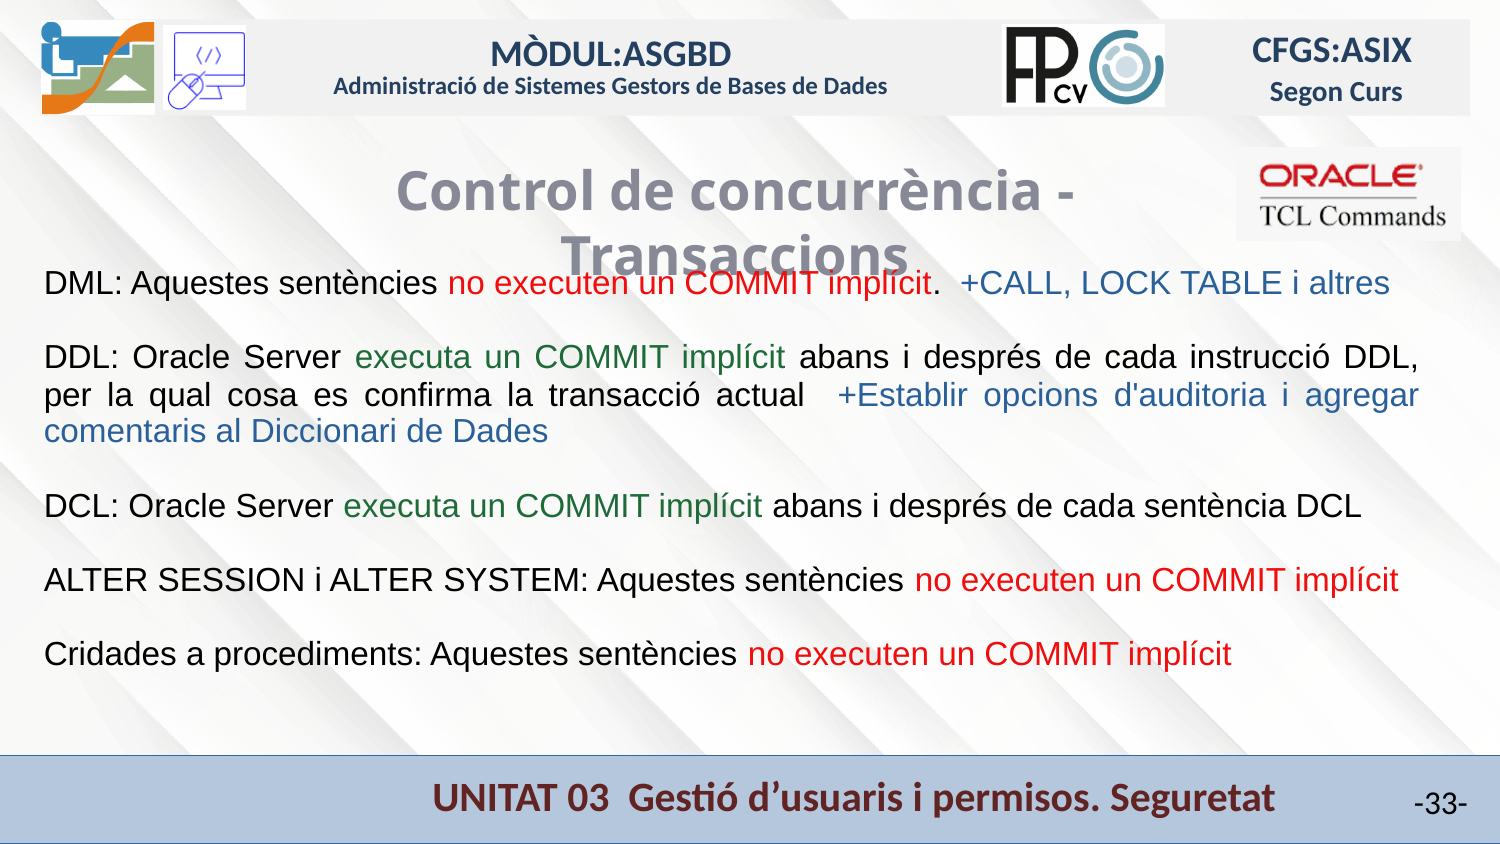

# Control de concurrència - Transaccions
DML: Aquestes sentències no executen un COMMIT implícit. +CALL, LOCK TABLE i altres
DDL: Oracle Server executa un COMMIT implícit abans i després de cada instrucció DDL, per la qual cosa es confirma la transacció actual +Establir opcions d'auditoria i agregar comentaris al Diccionari de Dades
DCL: Oracle Server executa un COMMIT implícit abans i després de cada sentència DCL
ALTER SESSION i ALTER SYSTEM: Aquestes sentències no executen un COMMIT implícit
Cridades a procediments: Aquestes sentències no executen un COMMIT implícit